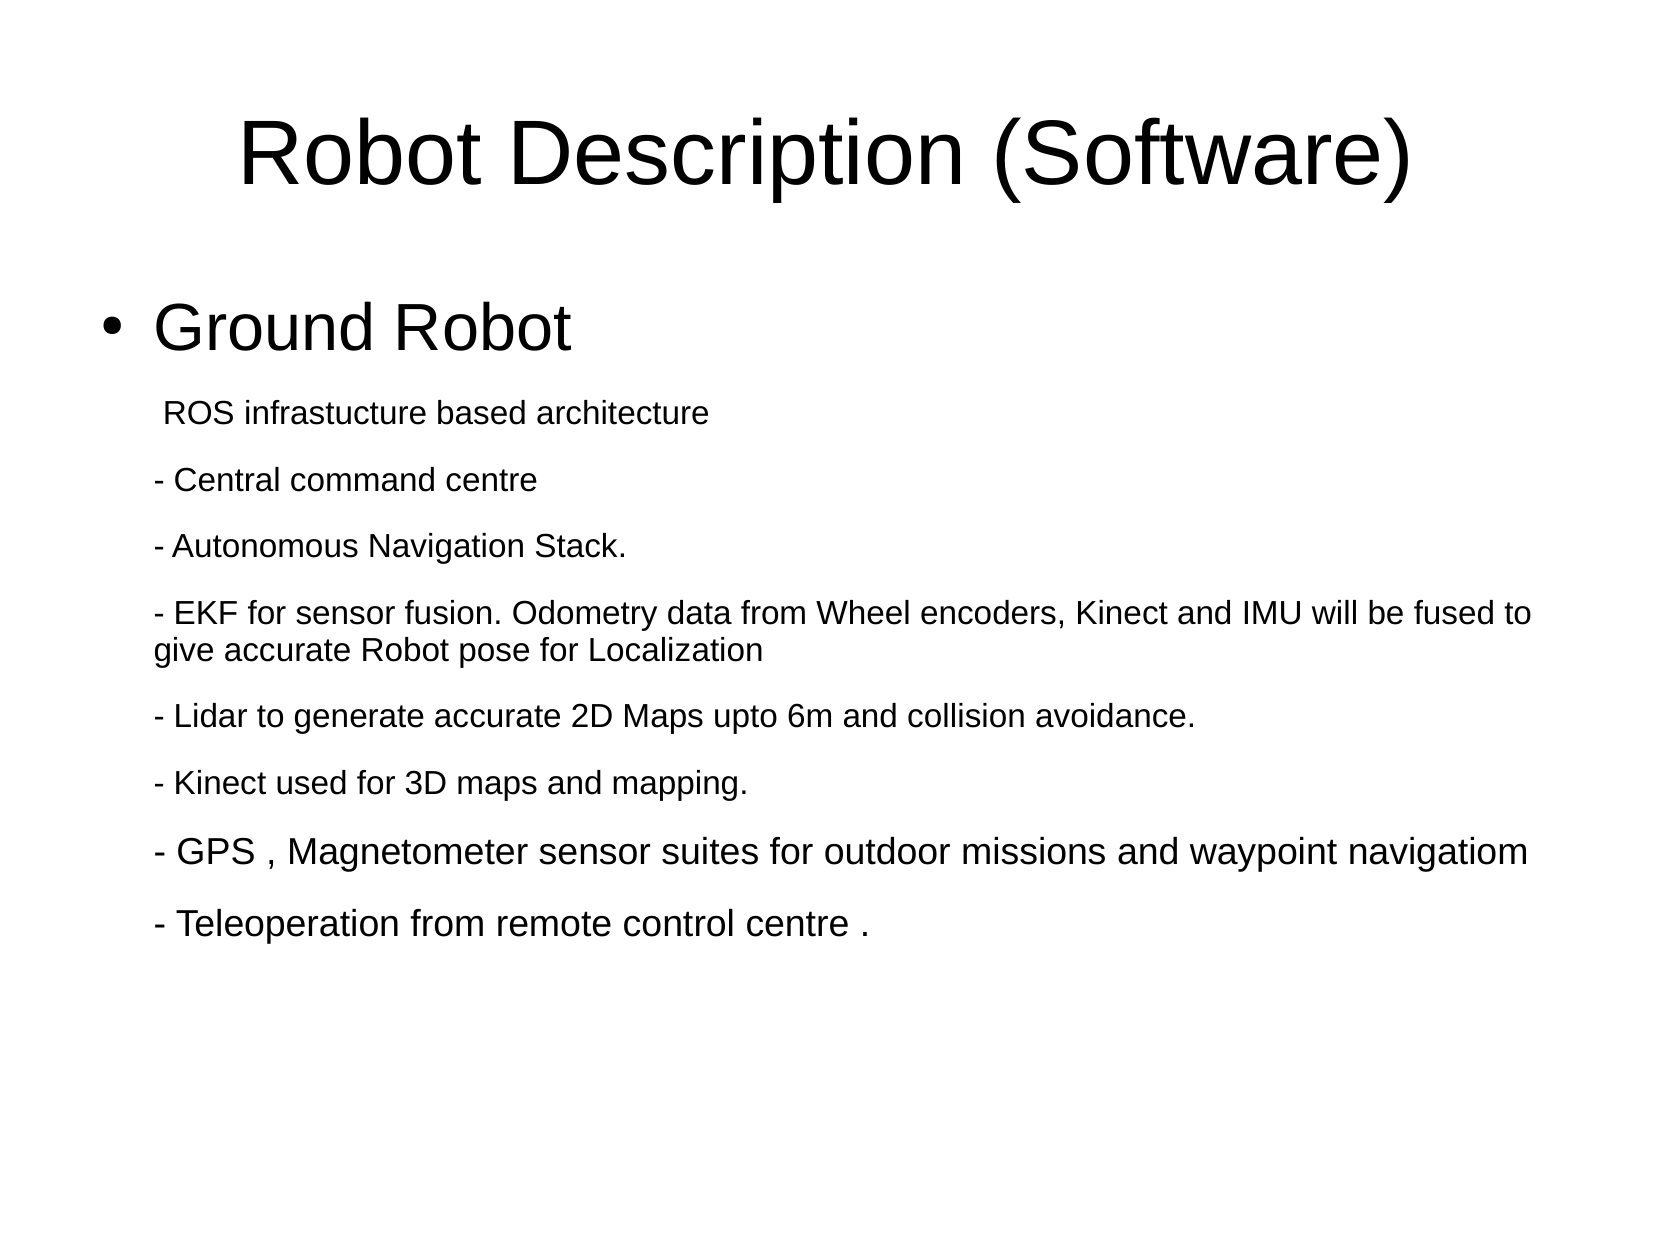

# Robot Description (Software)
Ground Robot
 ROS infrastucture based architecture
- Central command centre
- Autonomous Navigation Stack.
- EKF for sensor fusion. Odometry data from Wheel encoders, Kinect and IMU will be fused to give accurate Robot pose for Localization
- Lidar to generate accurate 2D Maps upto 6m and collision avoidance.
- Kinect used for 3D maps and mapping.
- GPS , Magnetometer sensor suites for outdoor missions and waypoint navigatiom
- Teleoperation from remote control centre .